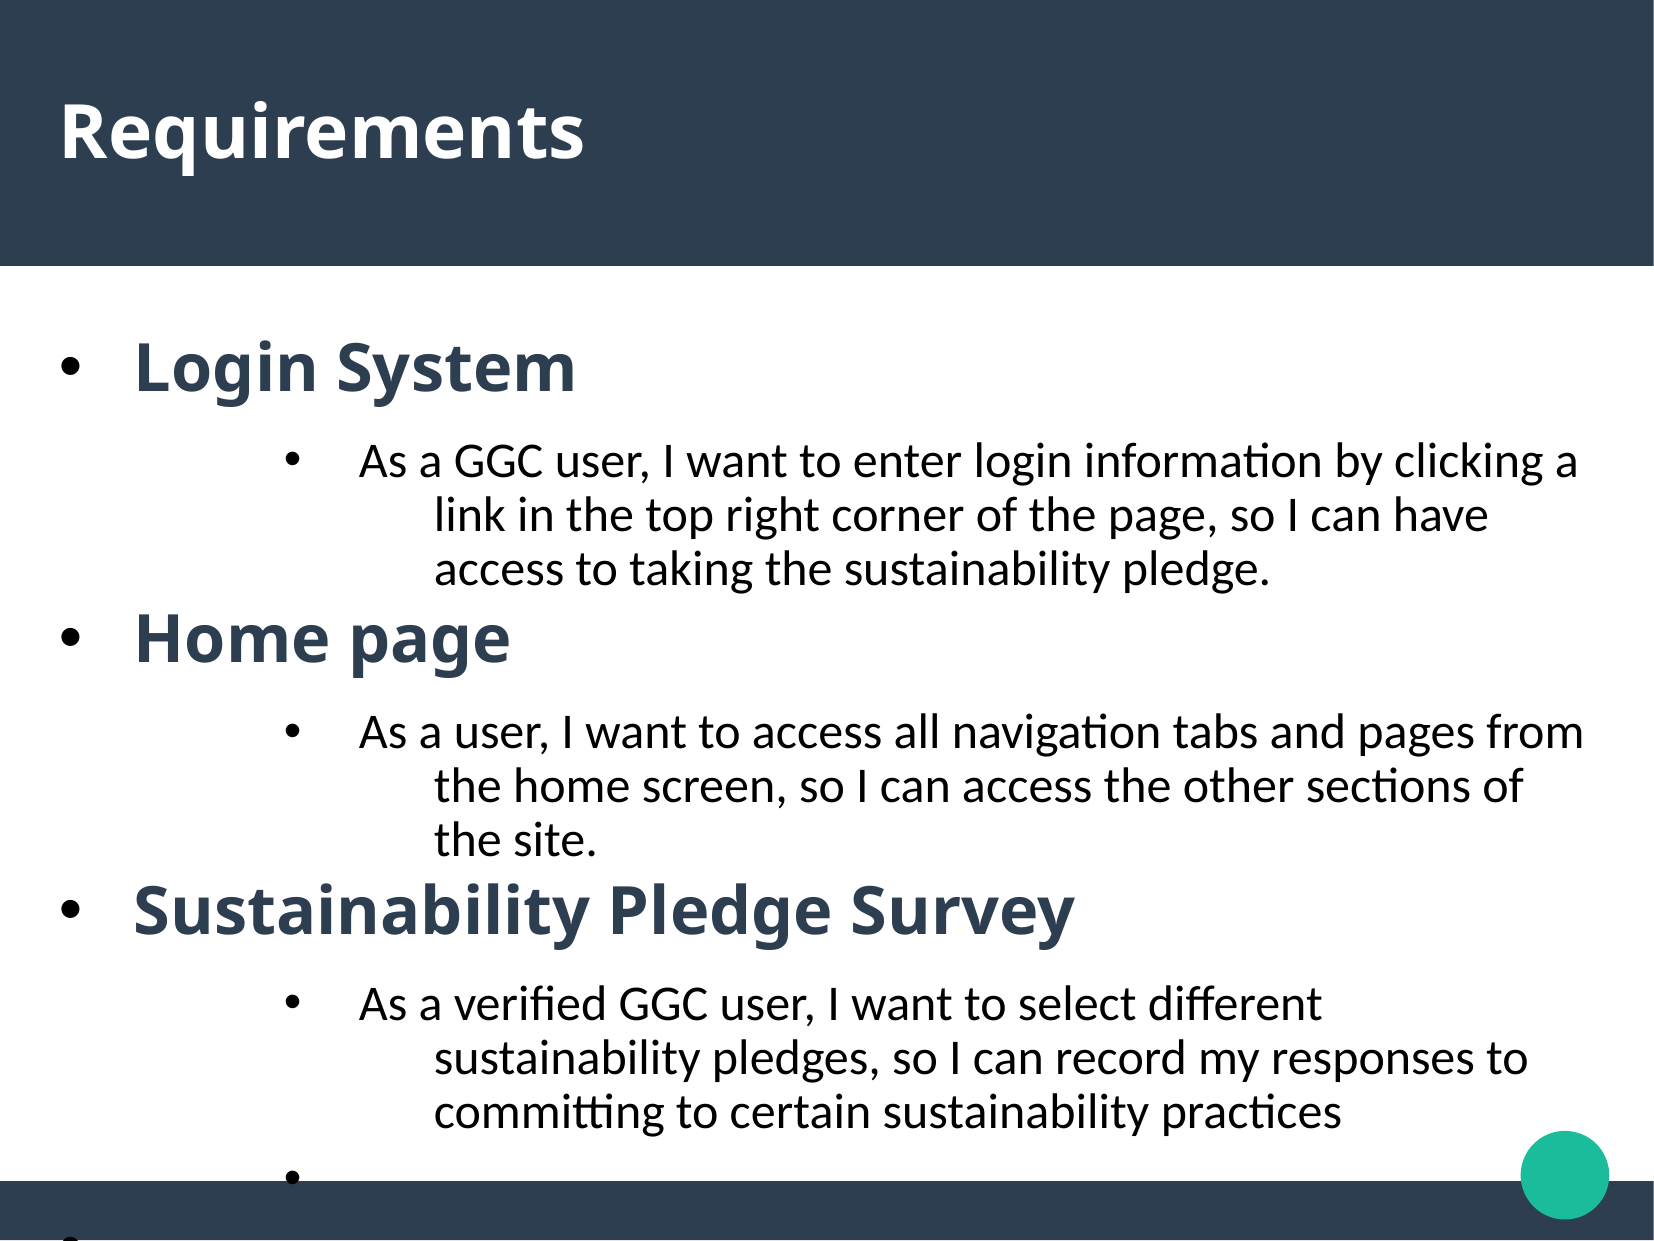

# Requirements
Login System
As a GGC user, I want to enter login information by clicking a link in the top right corner of the page, so I can have access to taking the sustainability pledge.
Home page
As a user, I want to access all navigation tabs and pages from the home screen, so I can access the other sections of the site.
Sustainability Pledge Survey
As a verified GGC user, I want to select different sustainability pledges, so I can record my responses to committing to certain sustainability practices